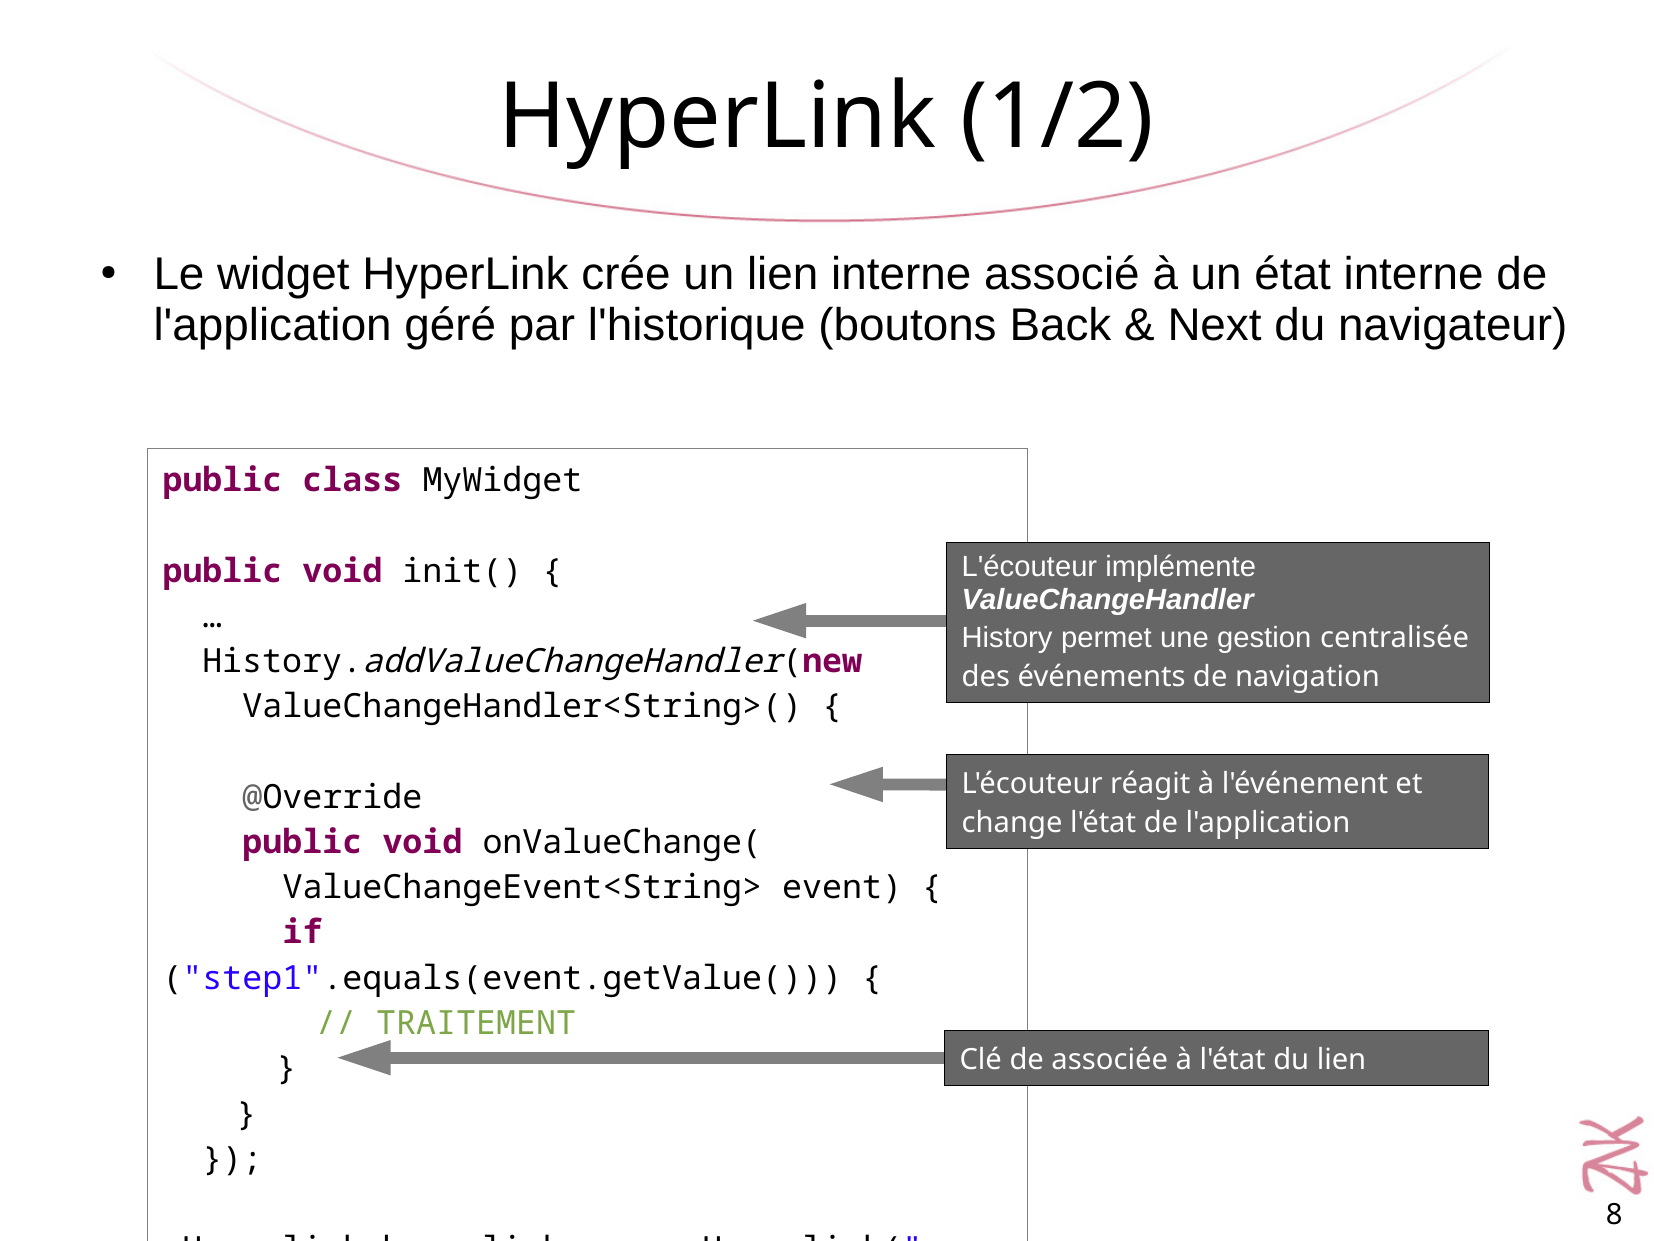

# HyperLink (1/2)
Le widget HyperLink crée un lien interne associé à un état interne de l'application géré par l'historique (boutons Back & Next du navigateur)
public class MyWidget
public void init() {
 …
 History.addValueChangeHandler(new
 ValueChangeHandler<String>() {
 @Override
 public void onValueChange(
 ValueChangeEvent<String> event) {
 if ("step1".equals(event.getValue())) {
	 // TRAITEMENT
	 }
	}
 });
 Hyperlink hyperlink = new Hyperlink("un lien", "step1");
 …
}
L'écouteur implémente ValueChangeHandler
History permet une gestion centralisée des événements de navigation
L'écouteur réagit à l'événement et change l'état de l'application
Clé de associée à l'état du lien
8